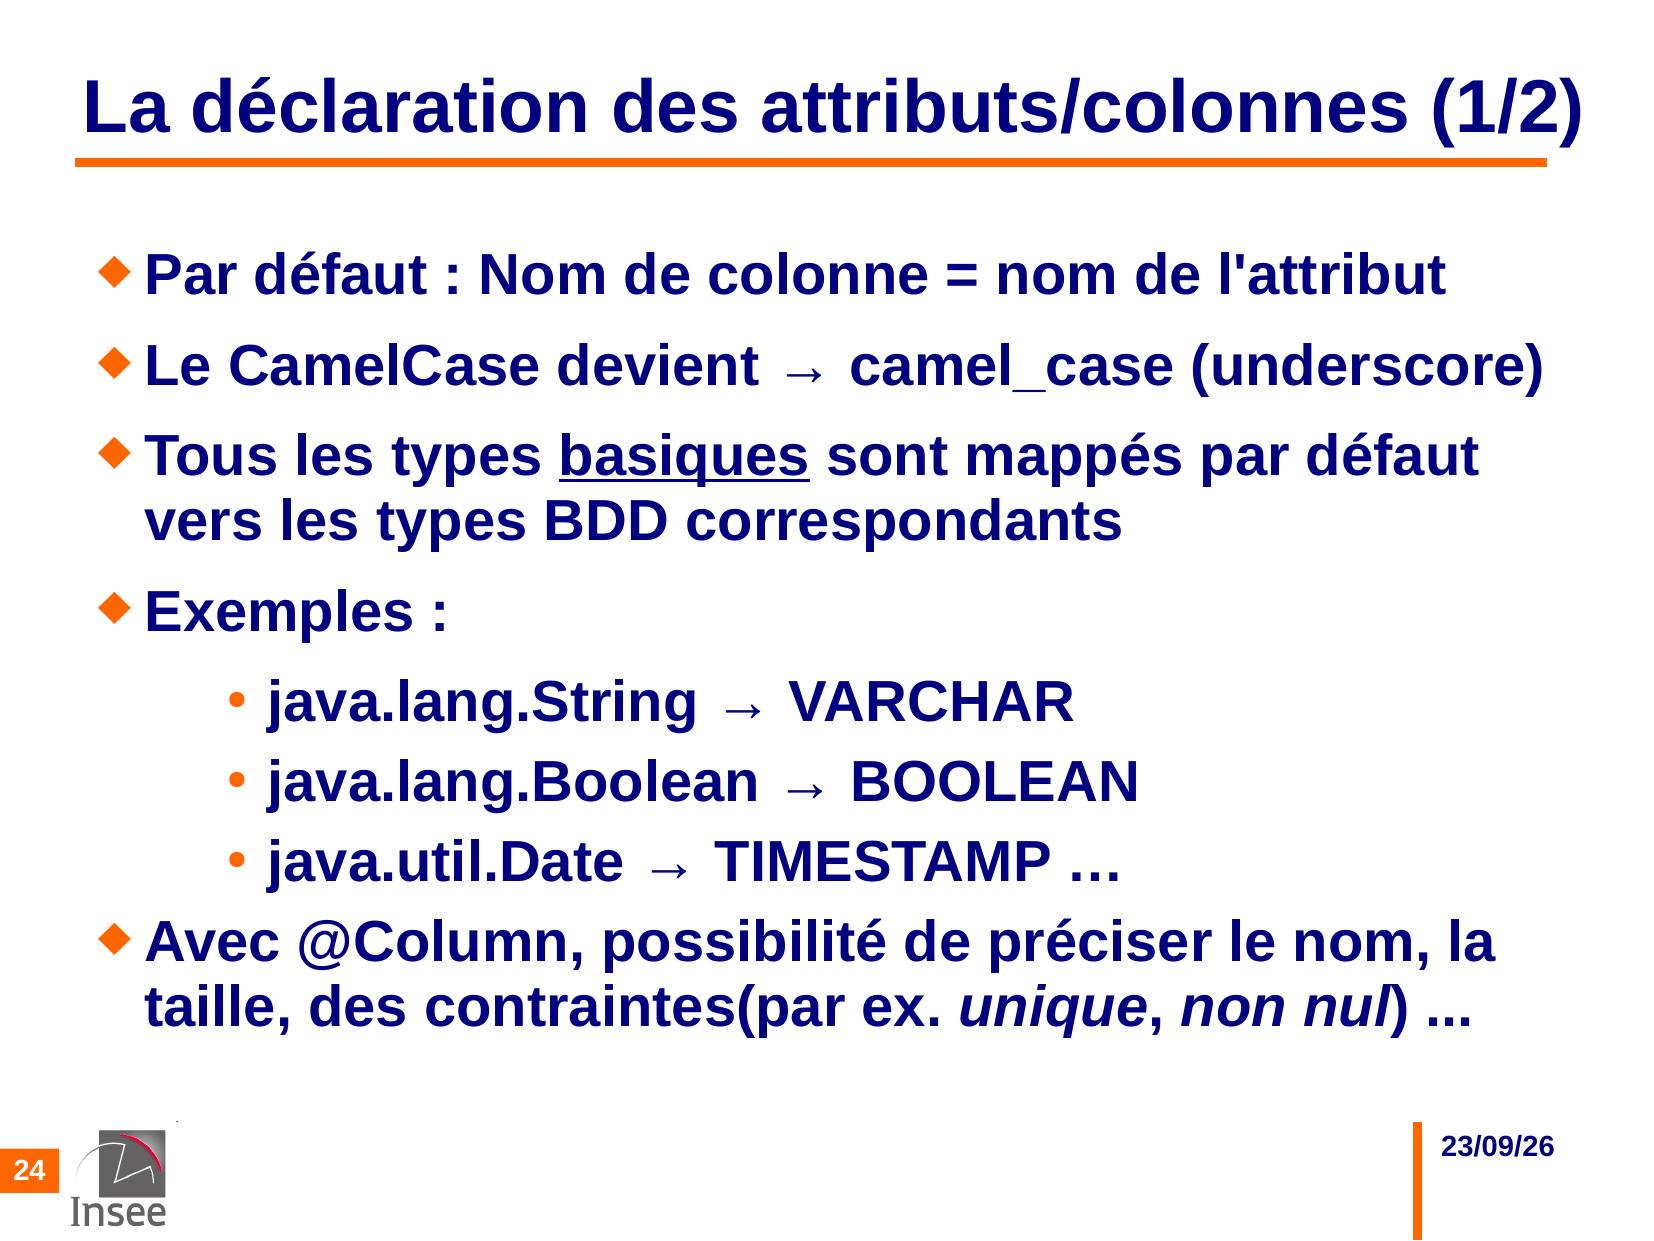

# La déclaration des attributs/colonnes (1/2)
Par défaut : Nom de colonne = nom de l'attribut
Le CamelCase devient → camel_case (underscore)
Tous les types basiques sont mappés par défaut vers les types BDD correspondants
Exemples :
java.lang.String → VARCHAR
java.lang.Boolean → BOOLEAN
java.util.Date → TIMESTAMP …
Avec @Column, possibilité de préciser le nom, la taille, des contraintes(par ex. unique, non nul) ...
24